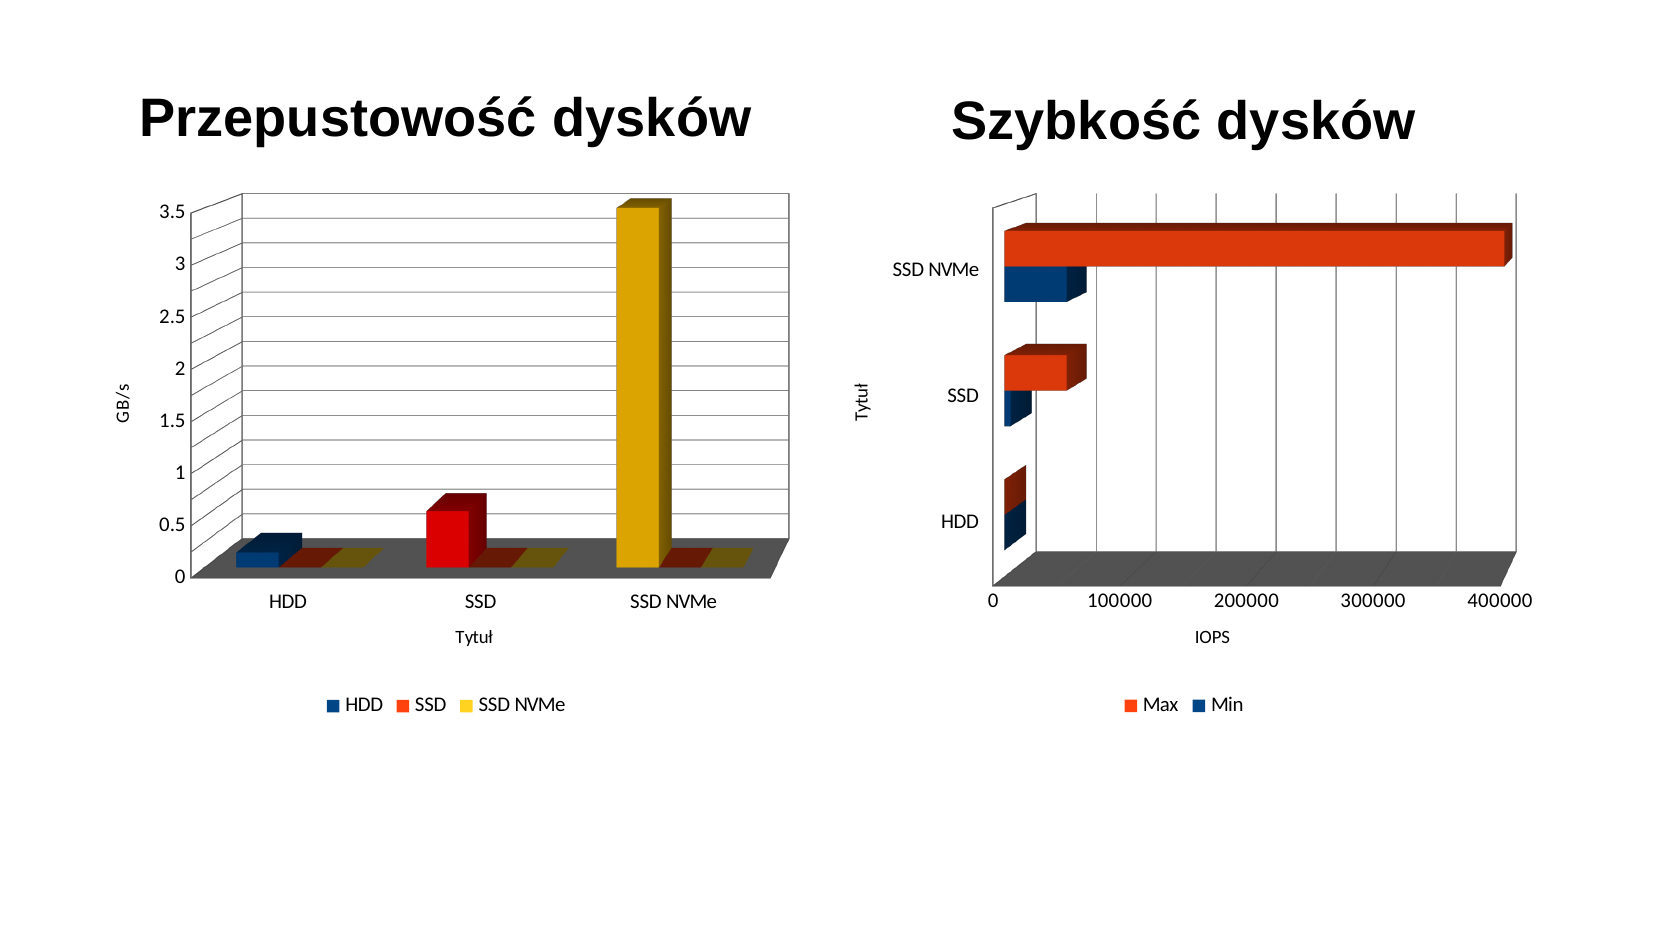

# Przepustowość dysków
Szybkość dysków
[unsupported chart]
[unsupported chart]